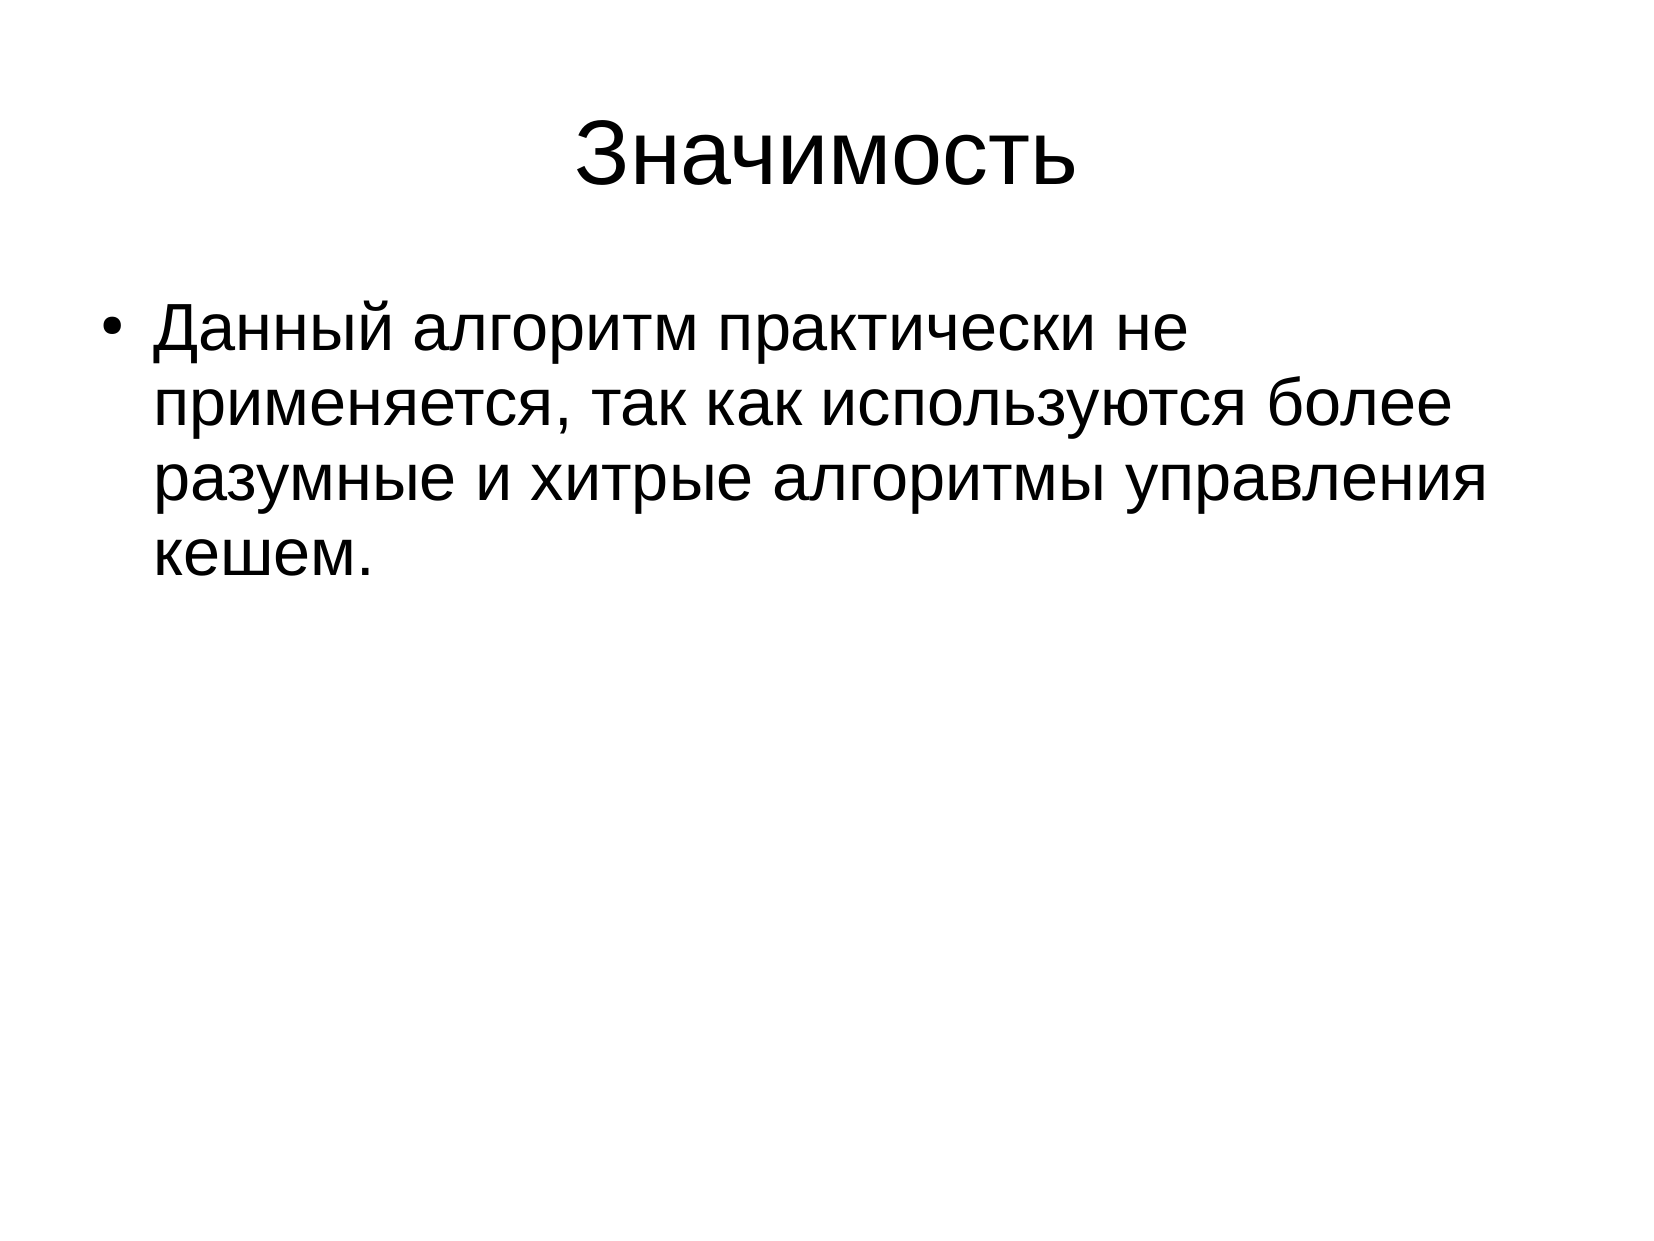

# Значимость
Данный алгоритм практически не применяется, так как используются более разумные и хитрые алгоритмы управления кешем.